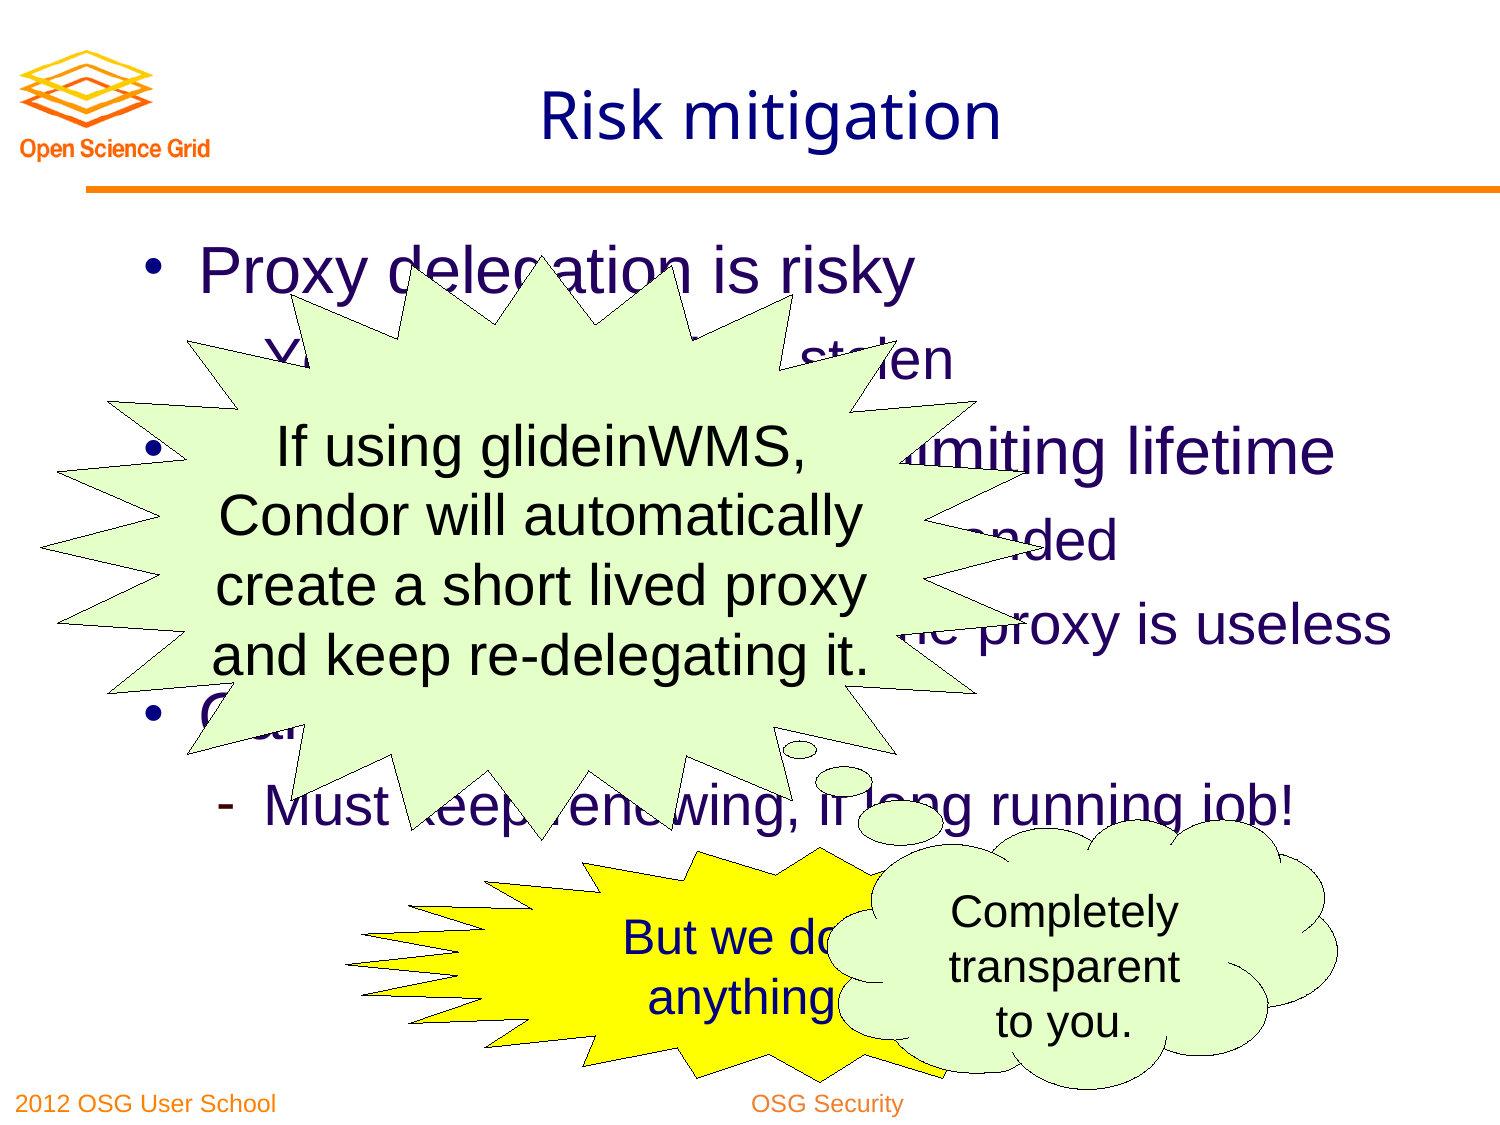

# Risk mitigation
Proxy delegation is risky
Your proxy could be stolen
In OSG, we mitigate by limiting lifetime
At most few hours recommended
After the proxy expires, the proxy is useless
Can be annoying
Must keep renewing, if long running job!
If using glideinWMS,
Condor will automatically
create a short lived proxy
and keep re-delegating it.
Completely
transparent
to you.
But we don't have
anything better.